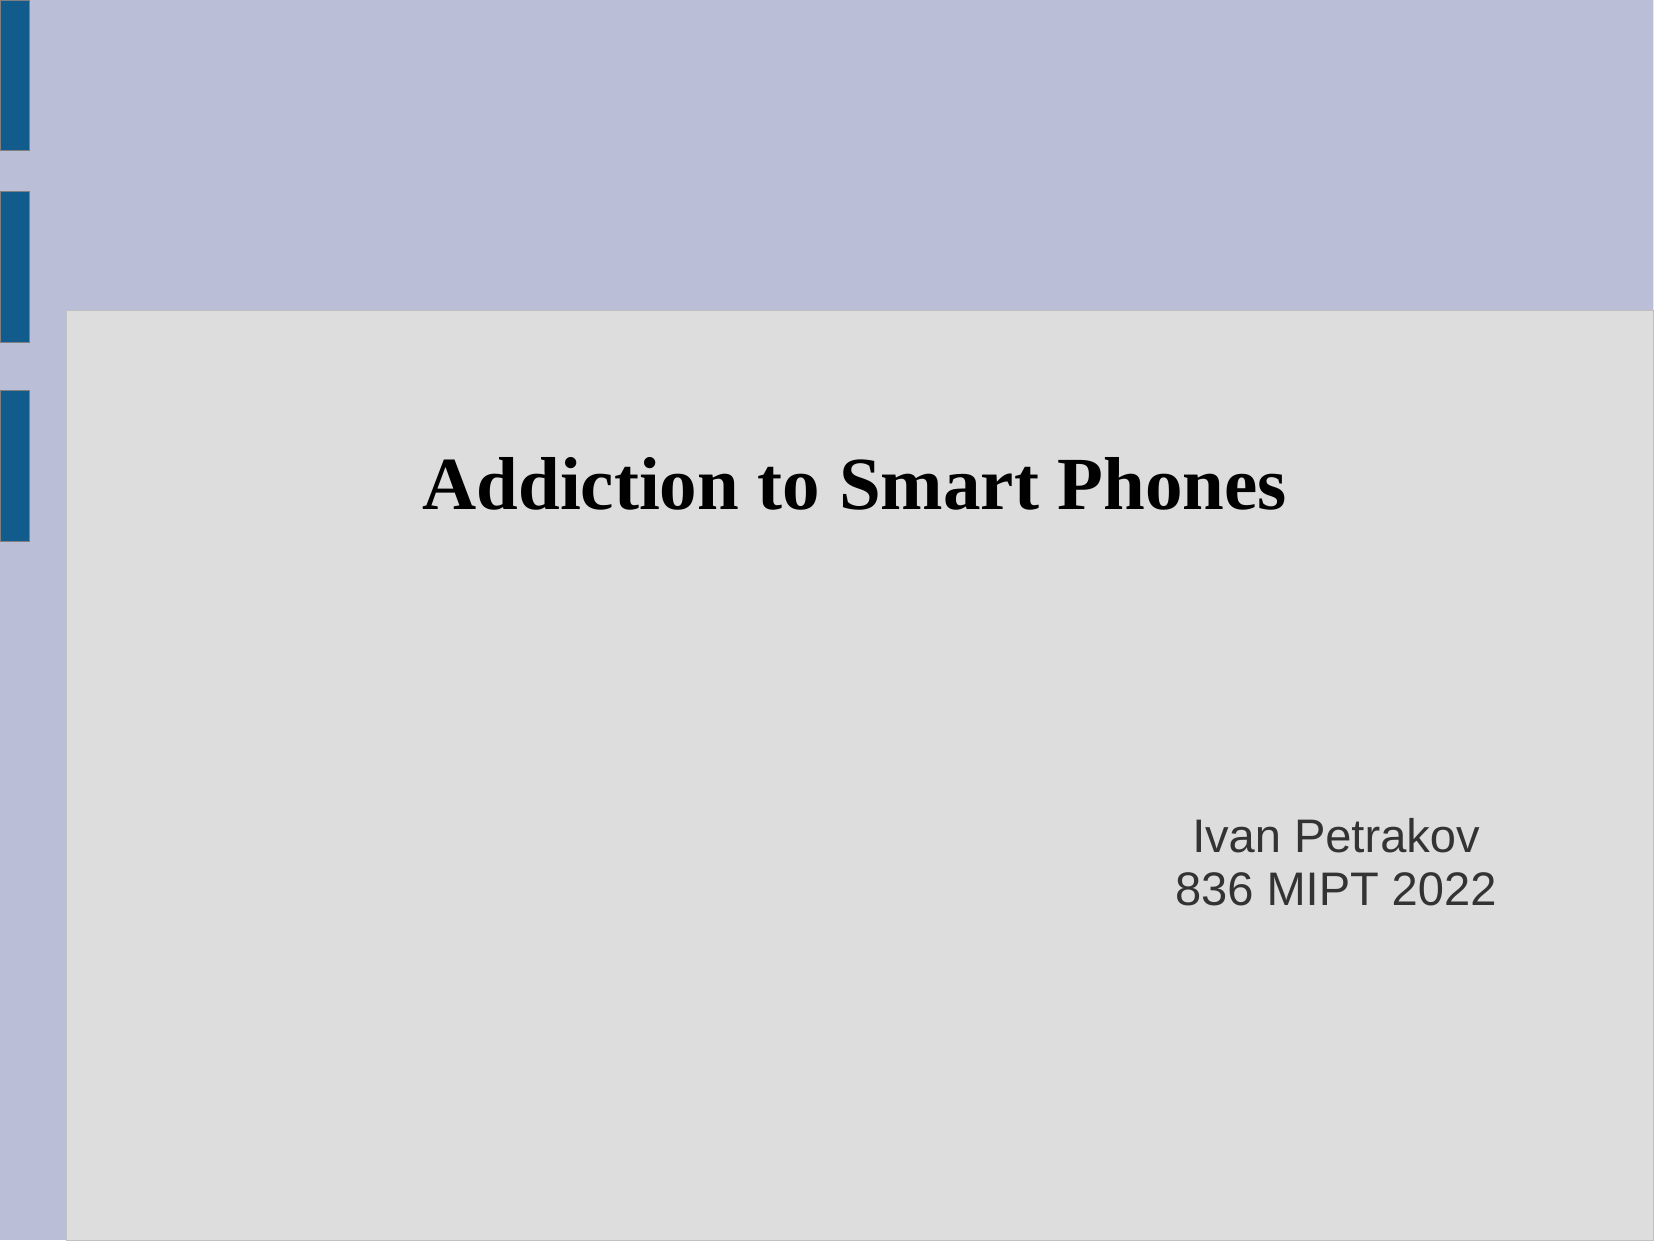

Addiction to Smart Phones
# Ivan Petrakov 836 MIPT 2022